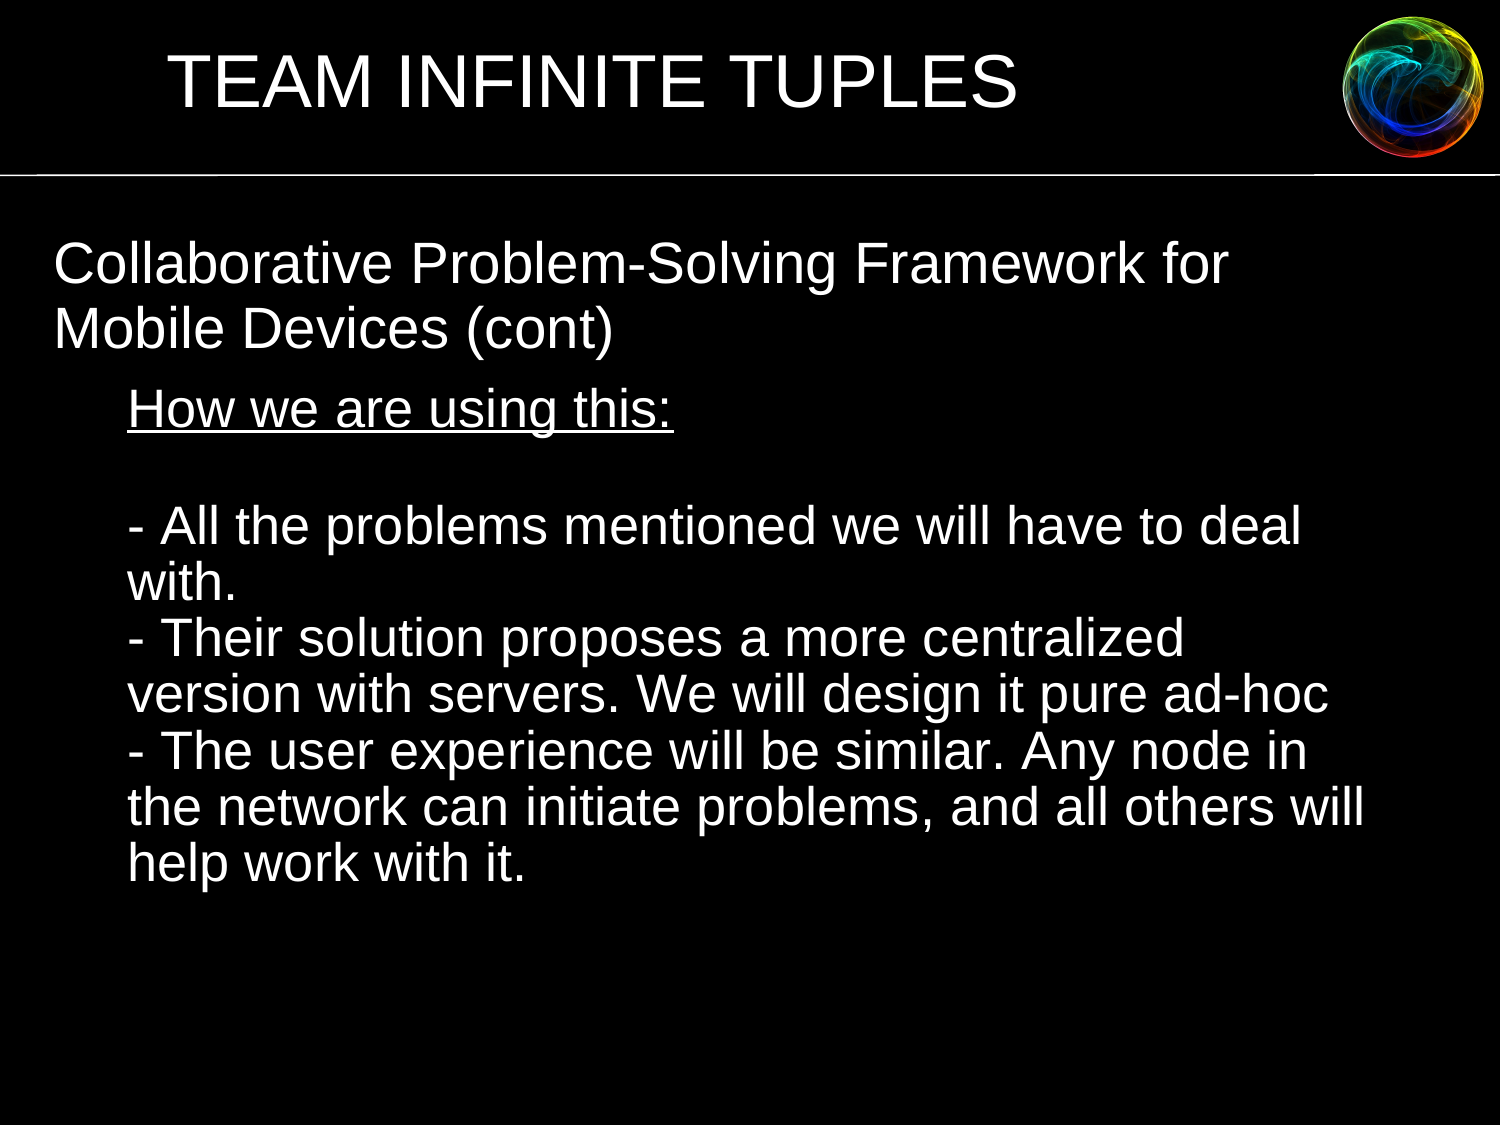

TEAM INFINITE TUPLES
Collaborative Problem-Solving Framework for Mobile Devices (cont)
How we are using this:
- All the problems mentioned we will have to deal with.
- Their solution proposes a more centralized version with servers. We will design it pure ad-hoc
- The user experience will be similar. Any node in the network can initiate problems, and all others will help work with it.